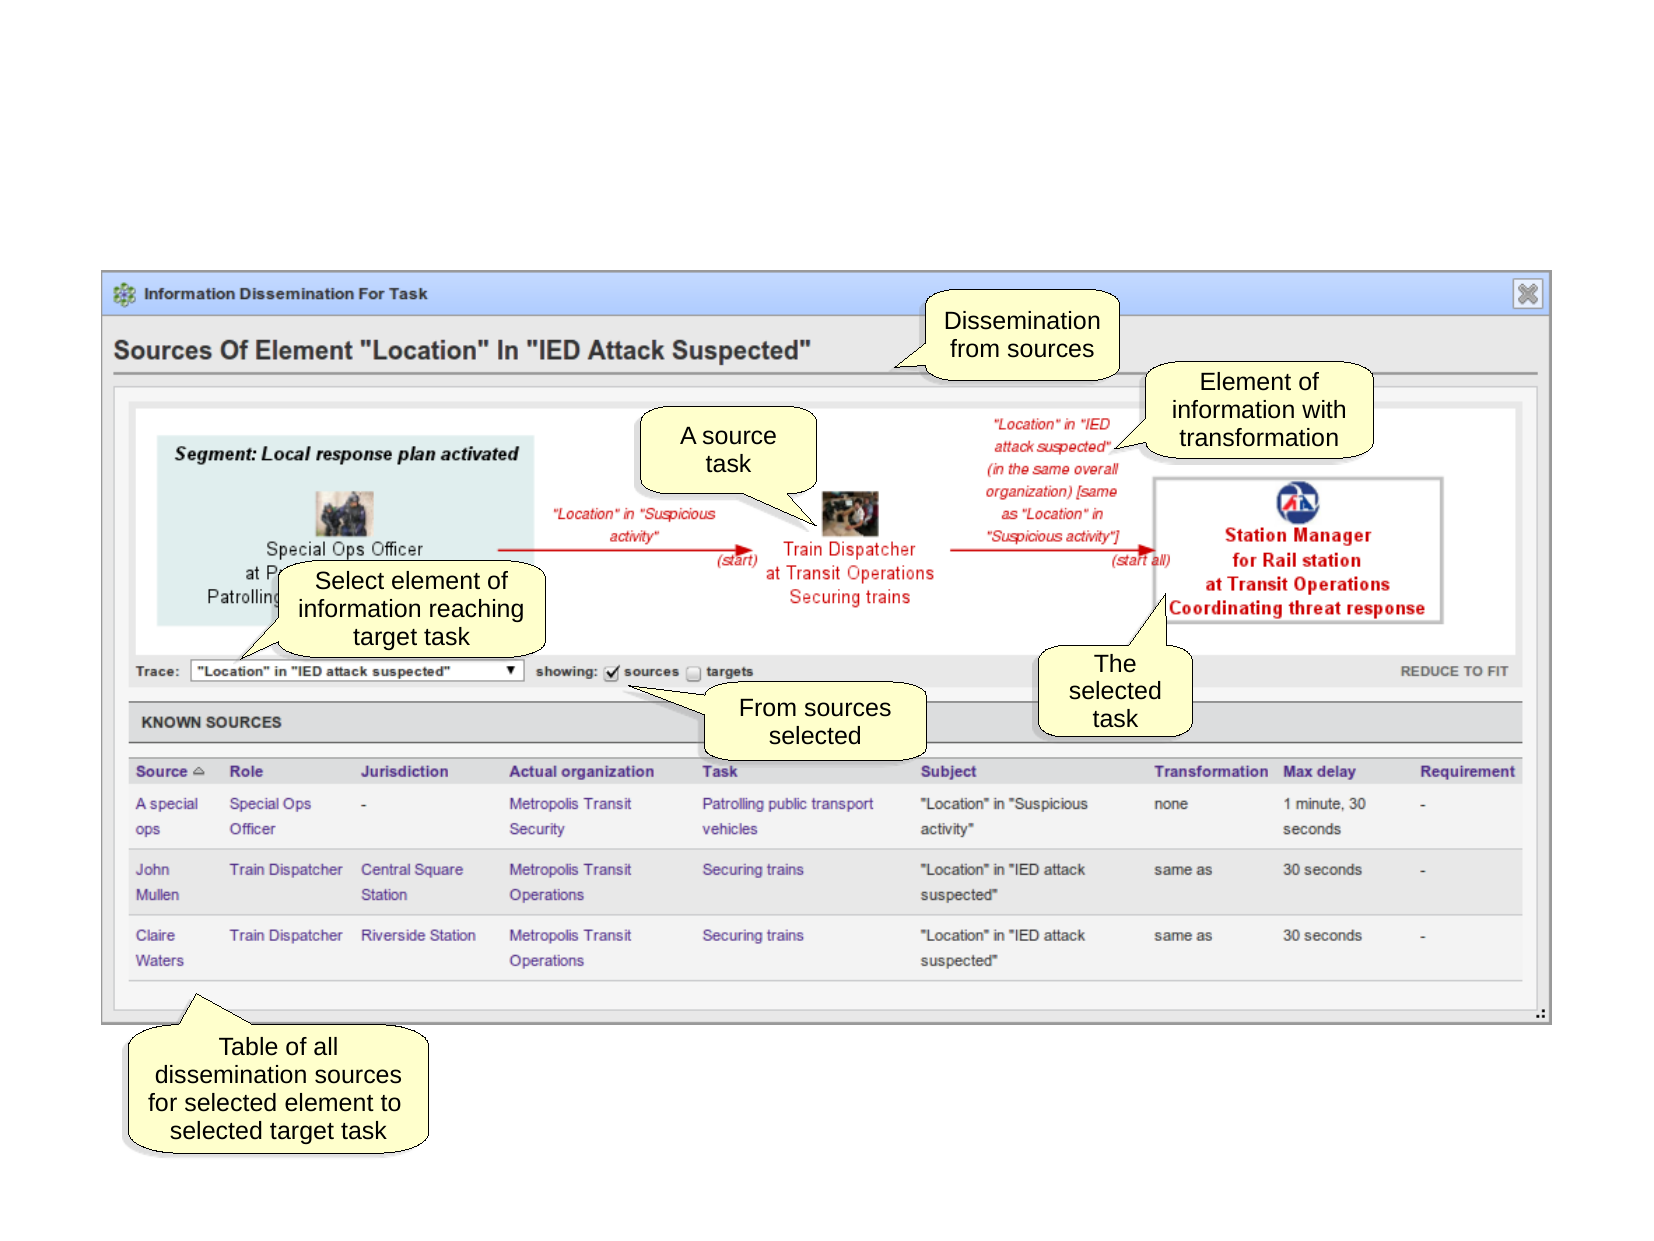

Dissemination from sources
Element of information with transformation
A source task
Select element of information reaching target task
The selected task
From sources selected
Table of all dissemination sources for selected element to selected target task